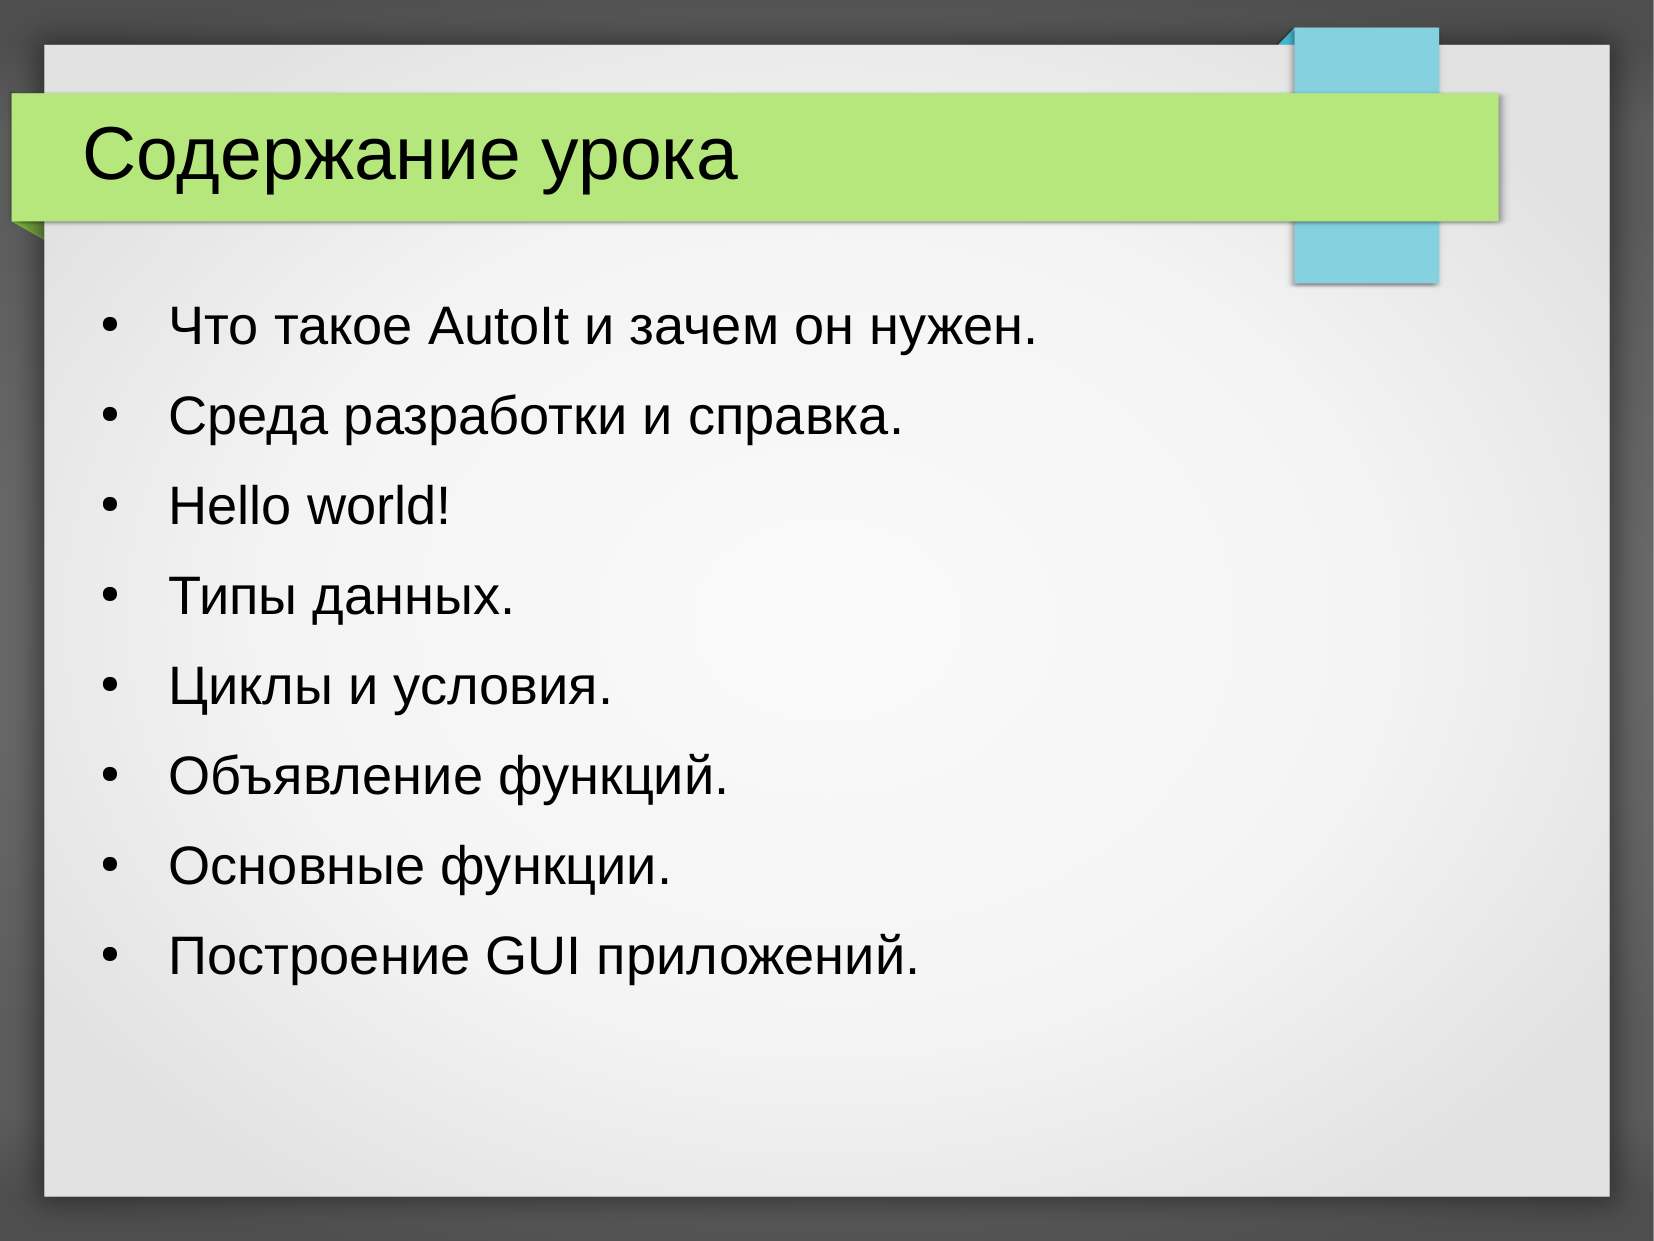

# Содержание урока
 Что такое AutoIt и зачем он нужен.
 Среда разработки и справка.
 Hello world!
 Типы данных.
 Циклы и условия.
 Объявление функций.
 Основные функции.
 Построение GUI приложений.